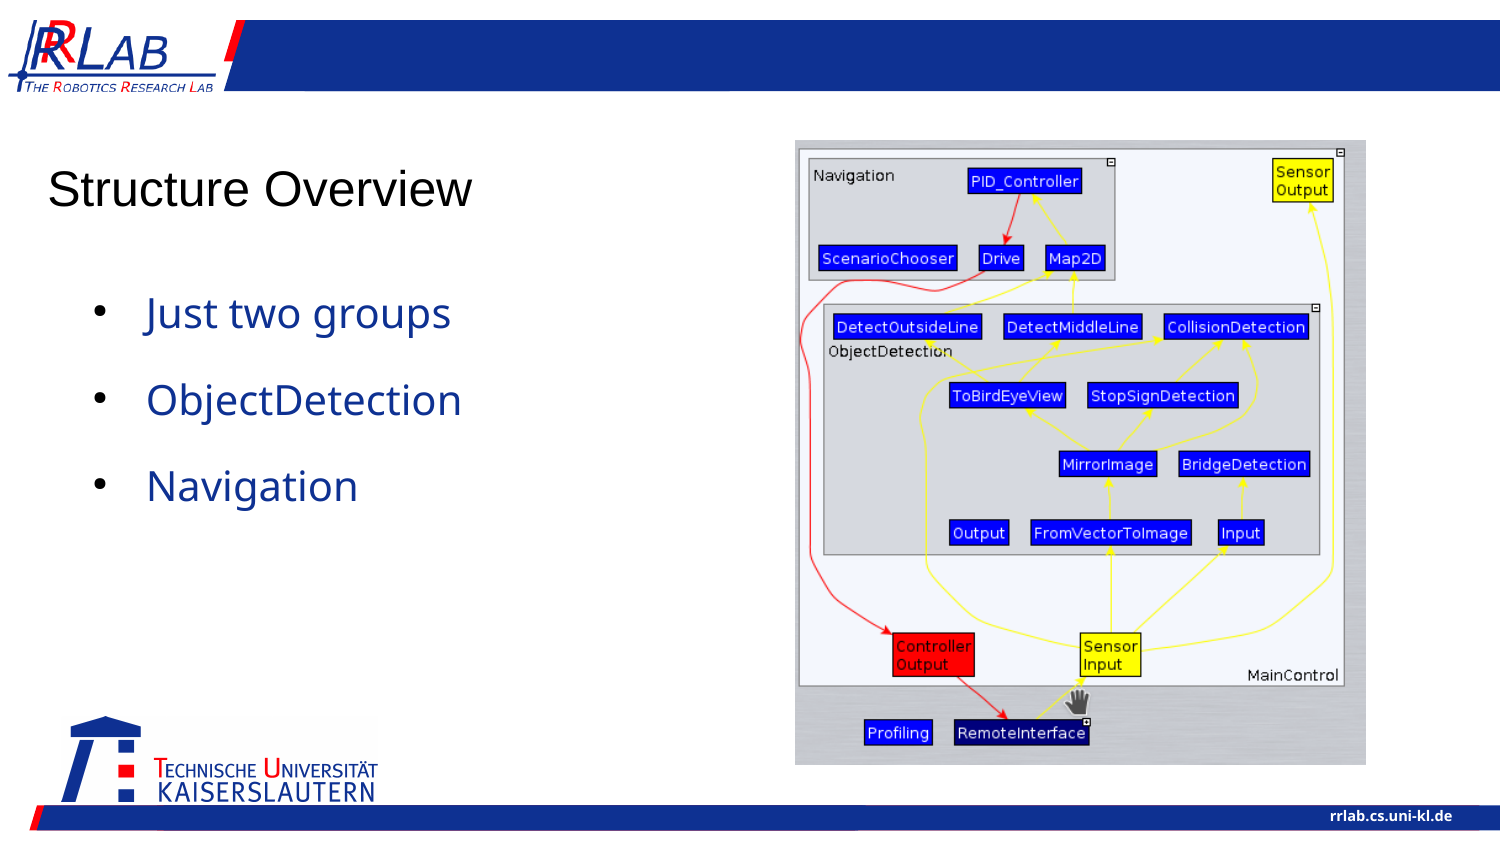

# Structure Overview
Just two groups
ObjectDetection
Navigation